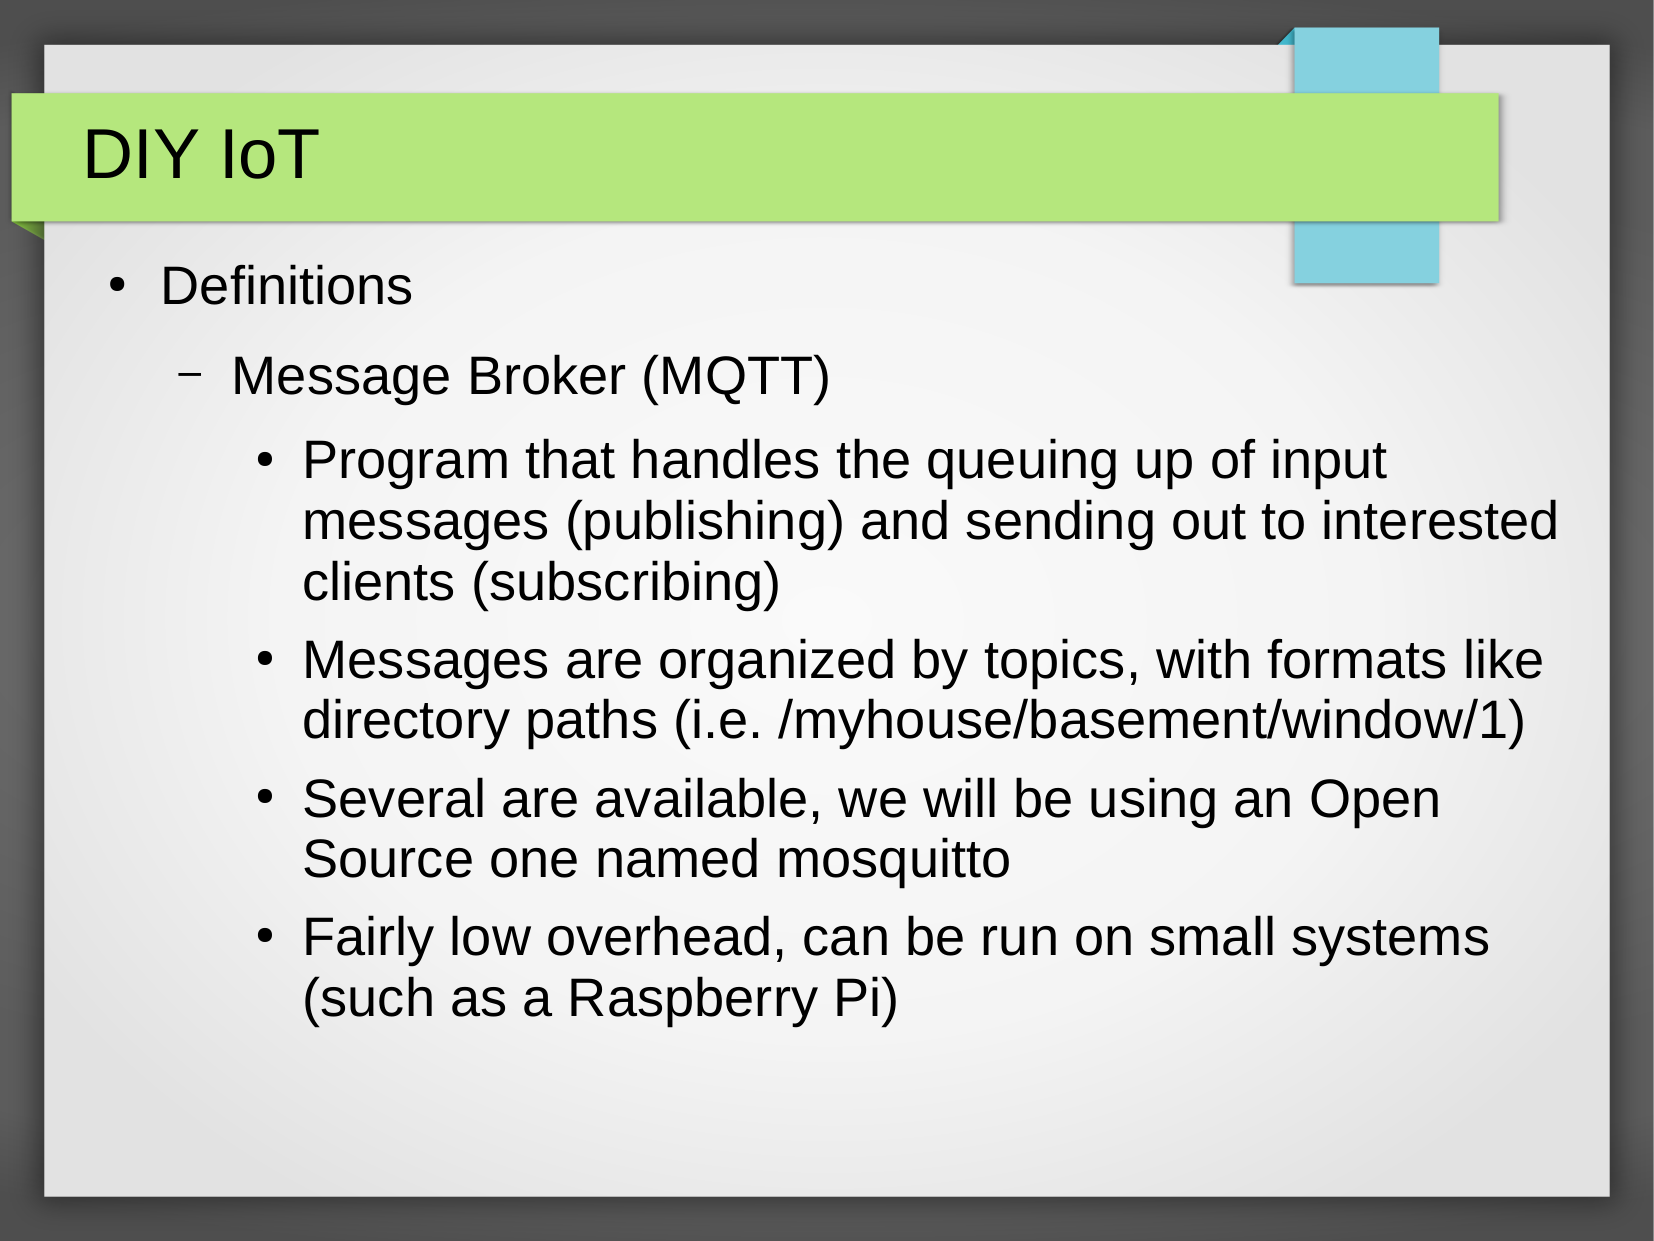

# DIY IoT
Definitions
Message Broker (MQTT)
Program that handles the queuing up of input messages (publishing) and sending out to interested clients (subscribing)
Messages are organized by topics, with formats like directory paths (i.e. /myhouse/basement/window/1)
Several are available, we will be using an Open Source one named mosquitto
Fairly low overhead, can be run on small systems (such as a Raspberry Pi)